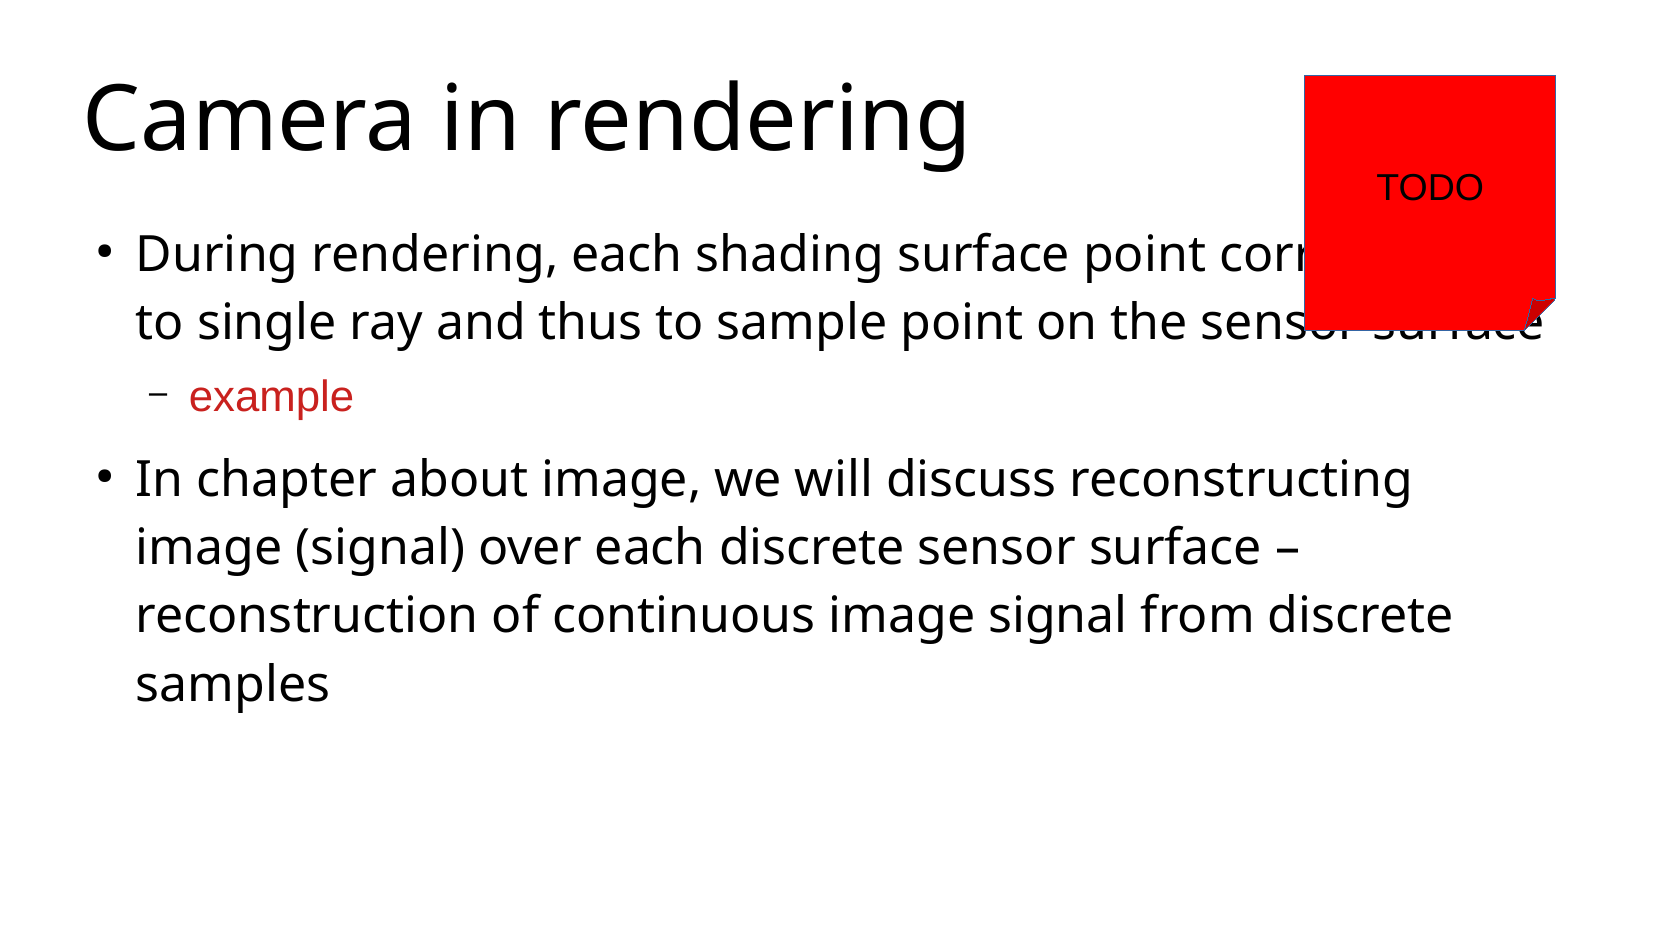

# Camera in rendering
TODO
During rendering, each shading surface point corresponds to single ray and thus to sample point on the sensor surface
example
In chapter about image, we will discuss reconstructing image (signal) over each discrete sensor surface – reconstruction of continuous image signal from discrete samples